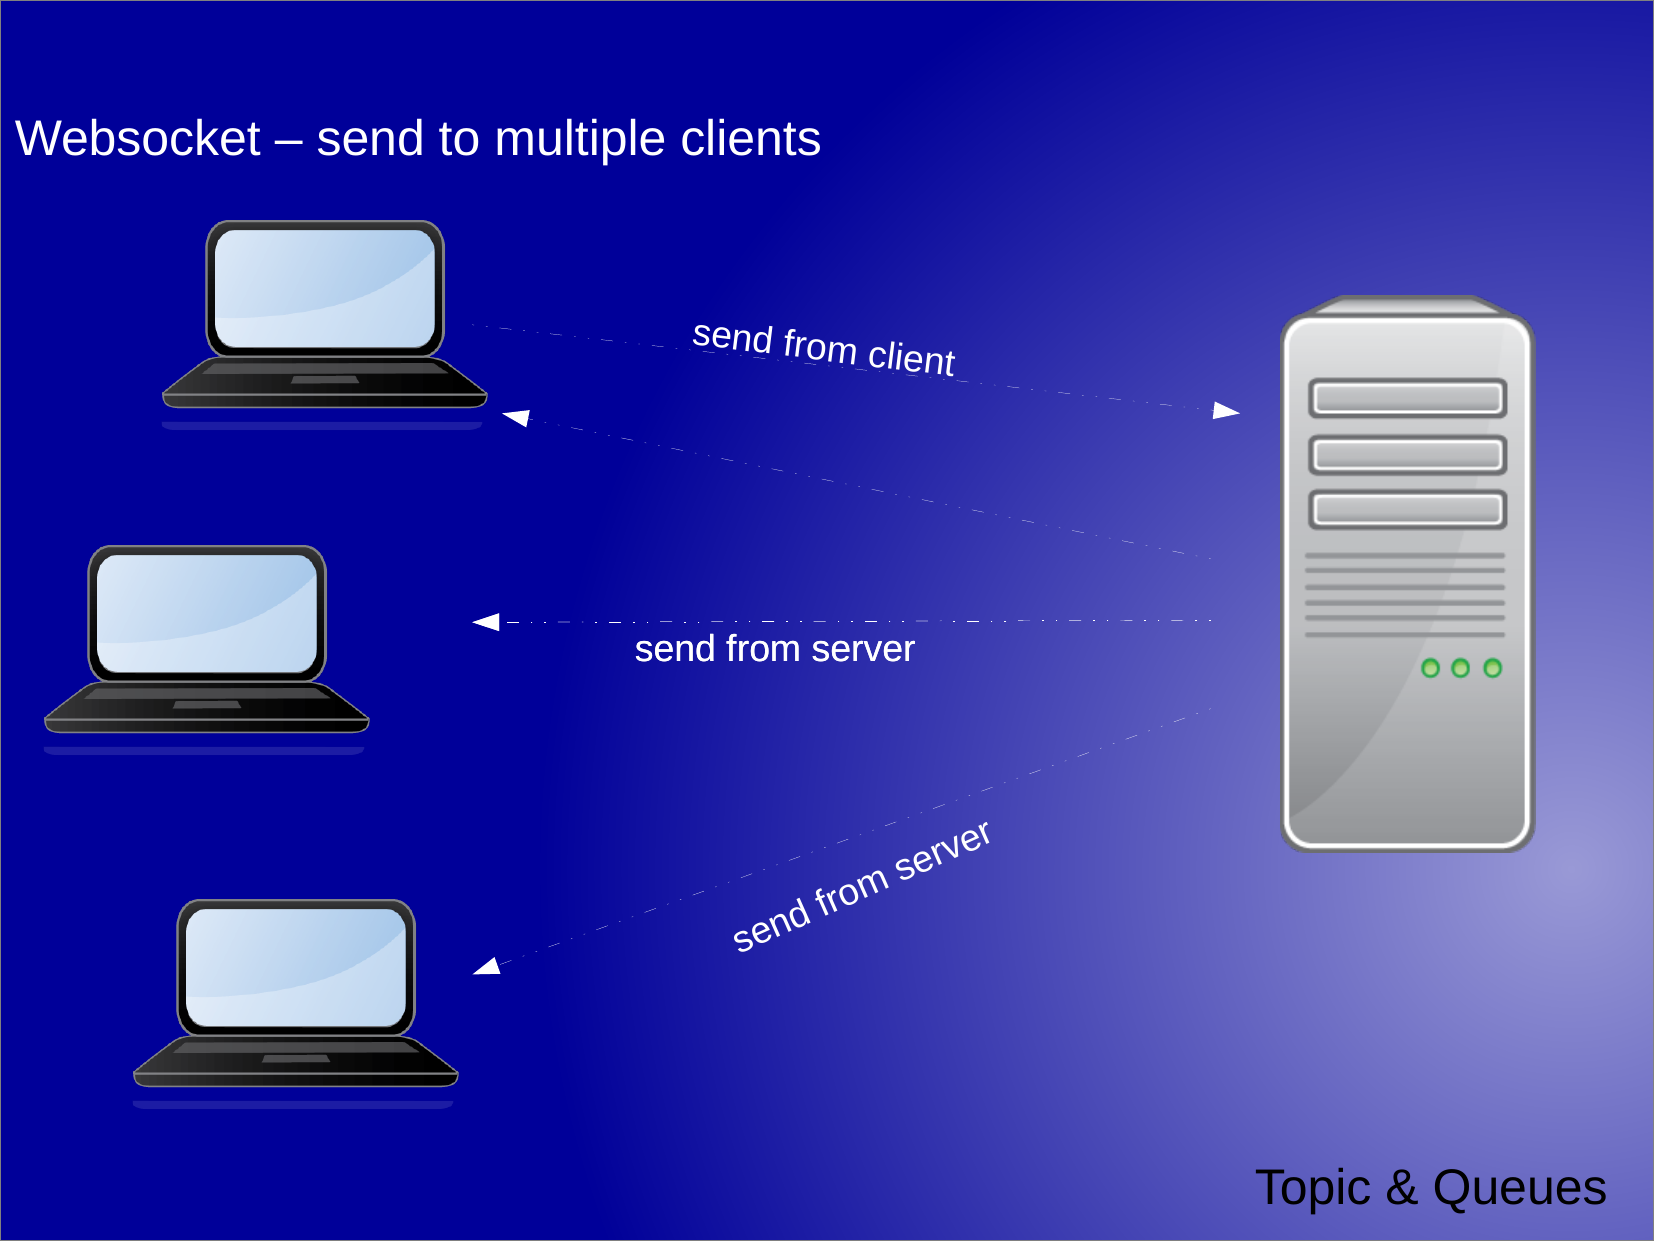

Websocket – send to multiple clients
send from client
send from server
send from server
send from server
Topic & Queues